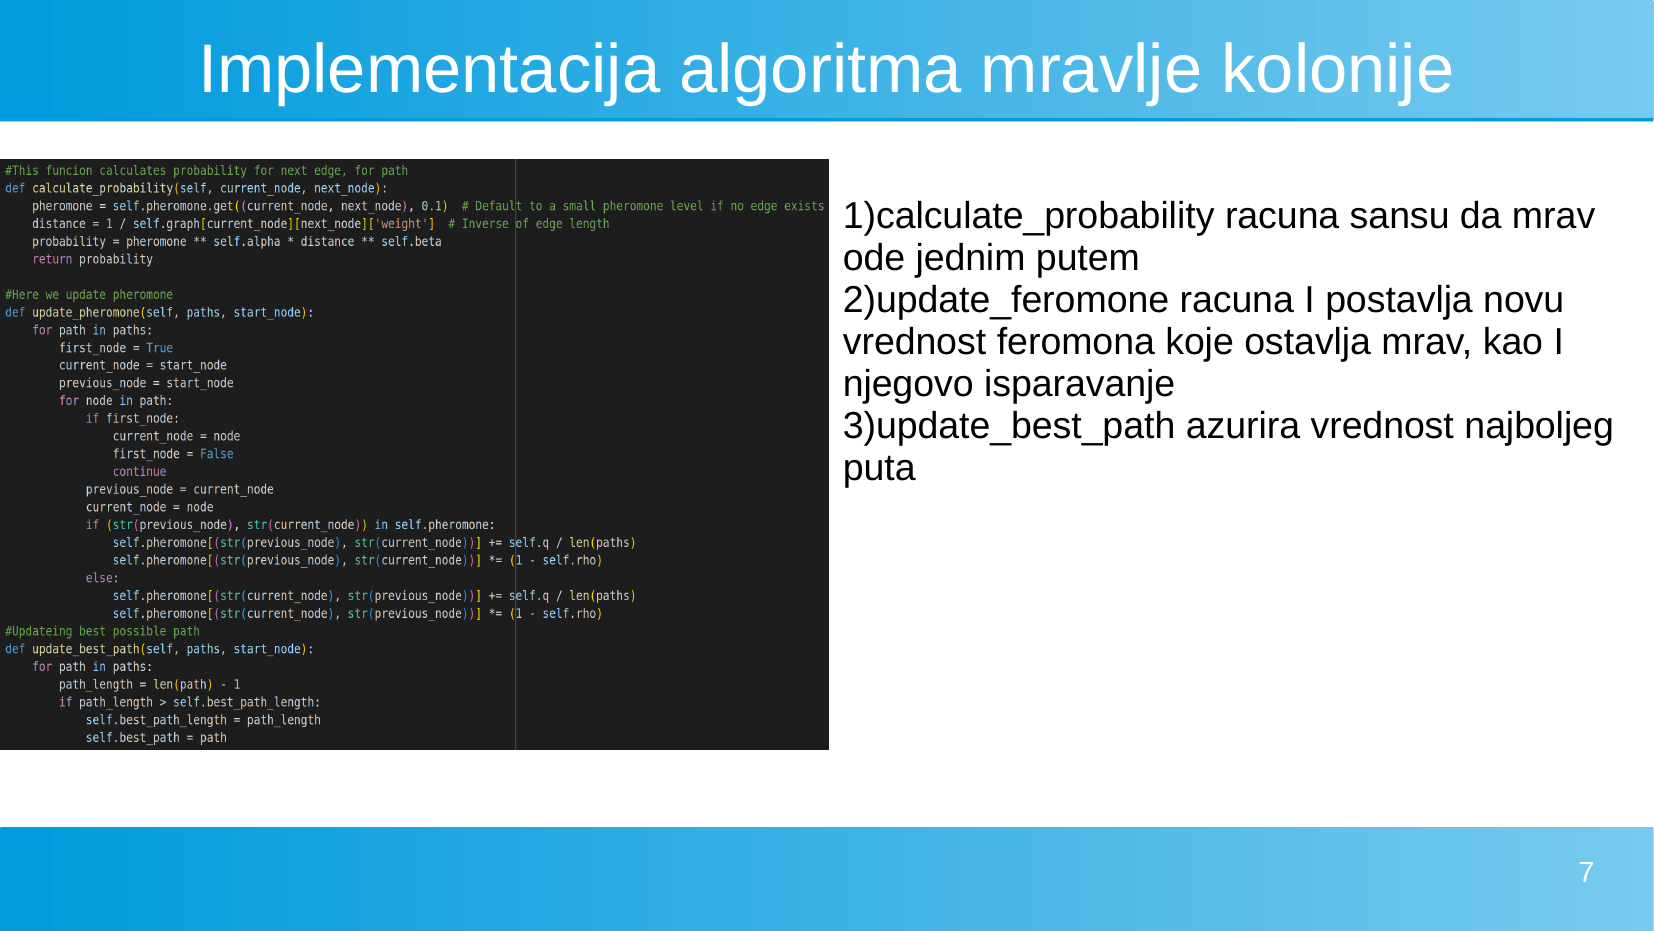

# Implementacija algoritma mravlje kolonije
1)calculate_probability racuna sansu da mrav ode jednim putem
2)update_feromone racuna I postavlja novu vrednost feromona koje ostavlja mrav, kao I njegovo isparavanje
3)update_best_path azurira vrednost najboljeg puta
7